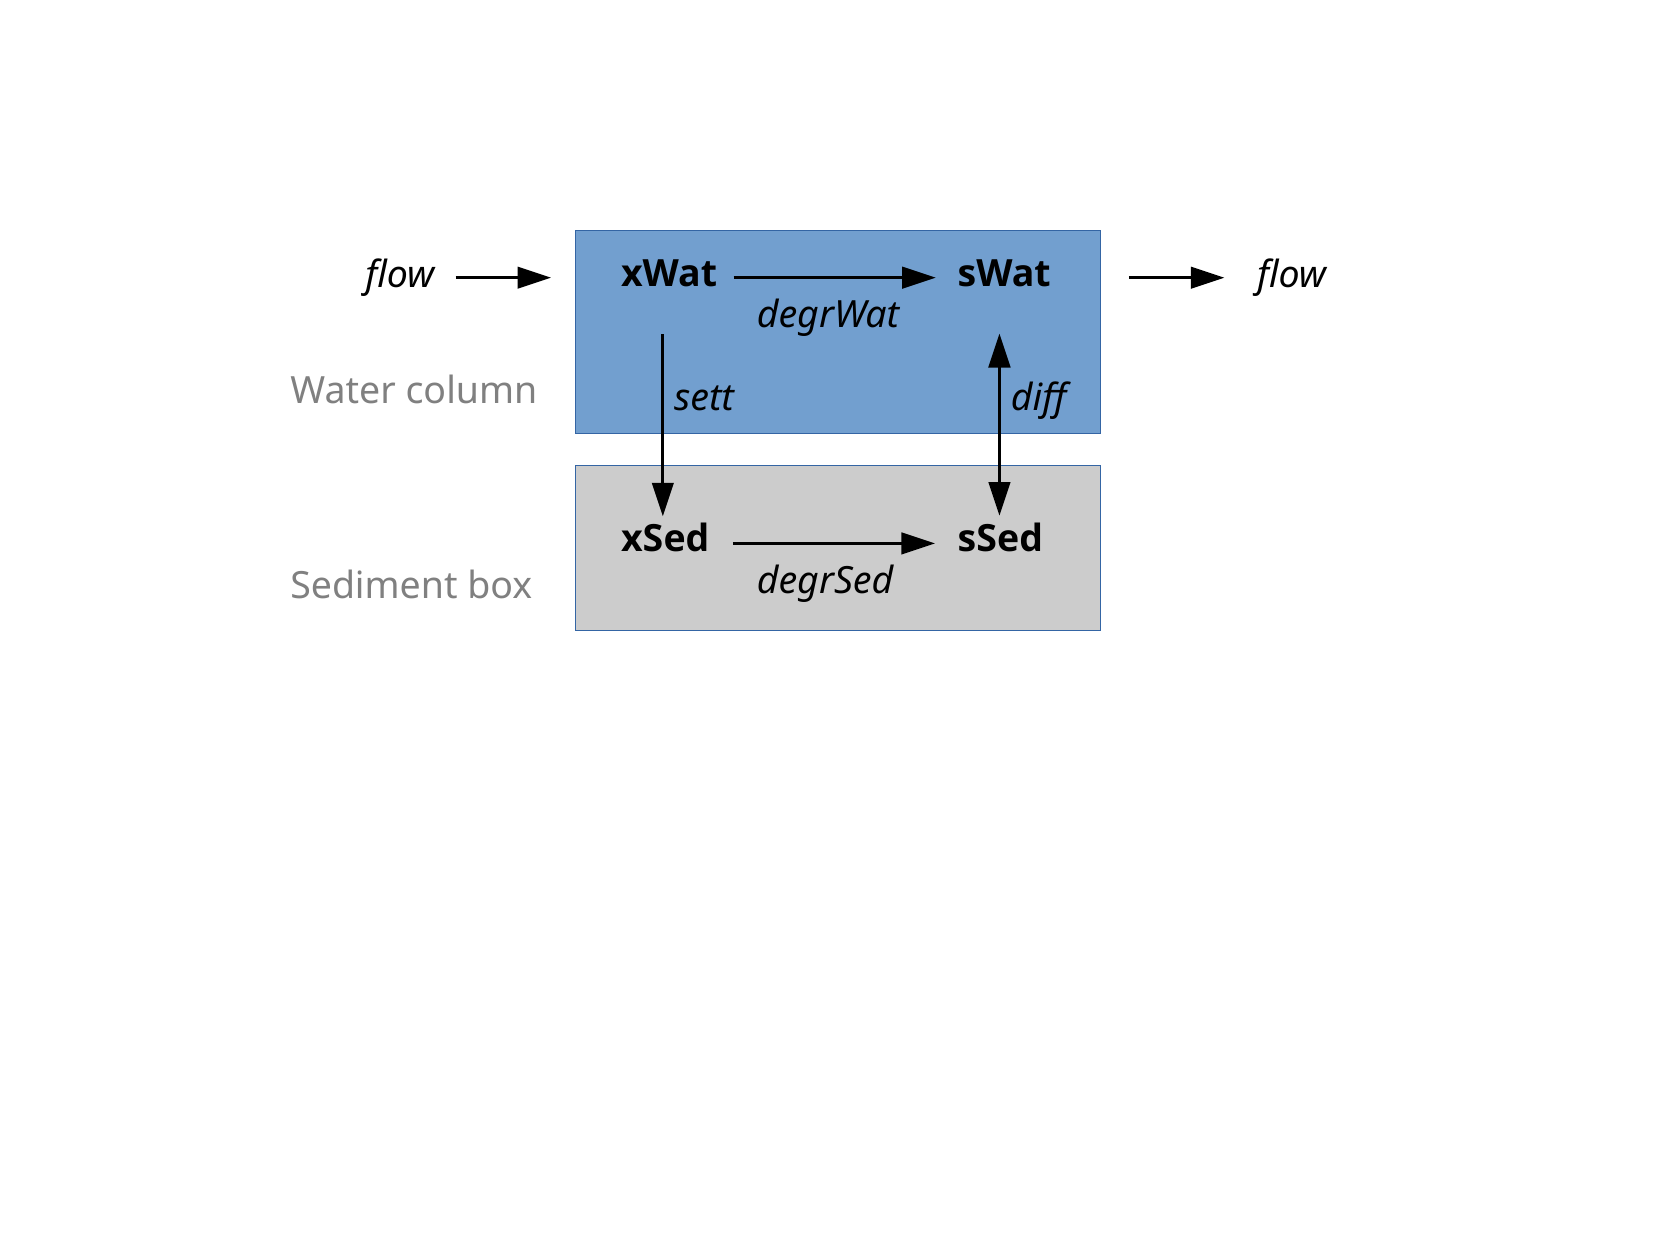

xWat
sWat
flow
flow
degrWat
Water column
sett
diff
xSed
sSed
degrSed
Sediment box